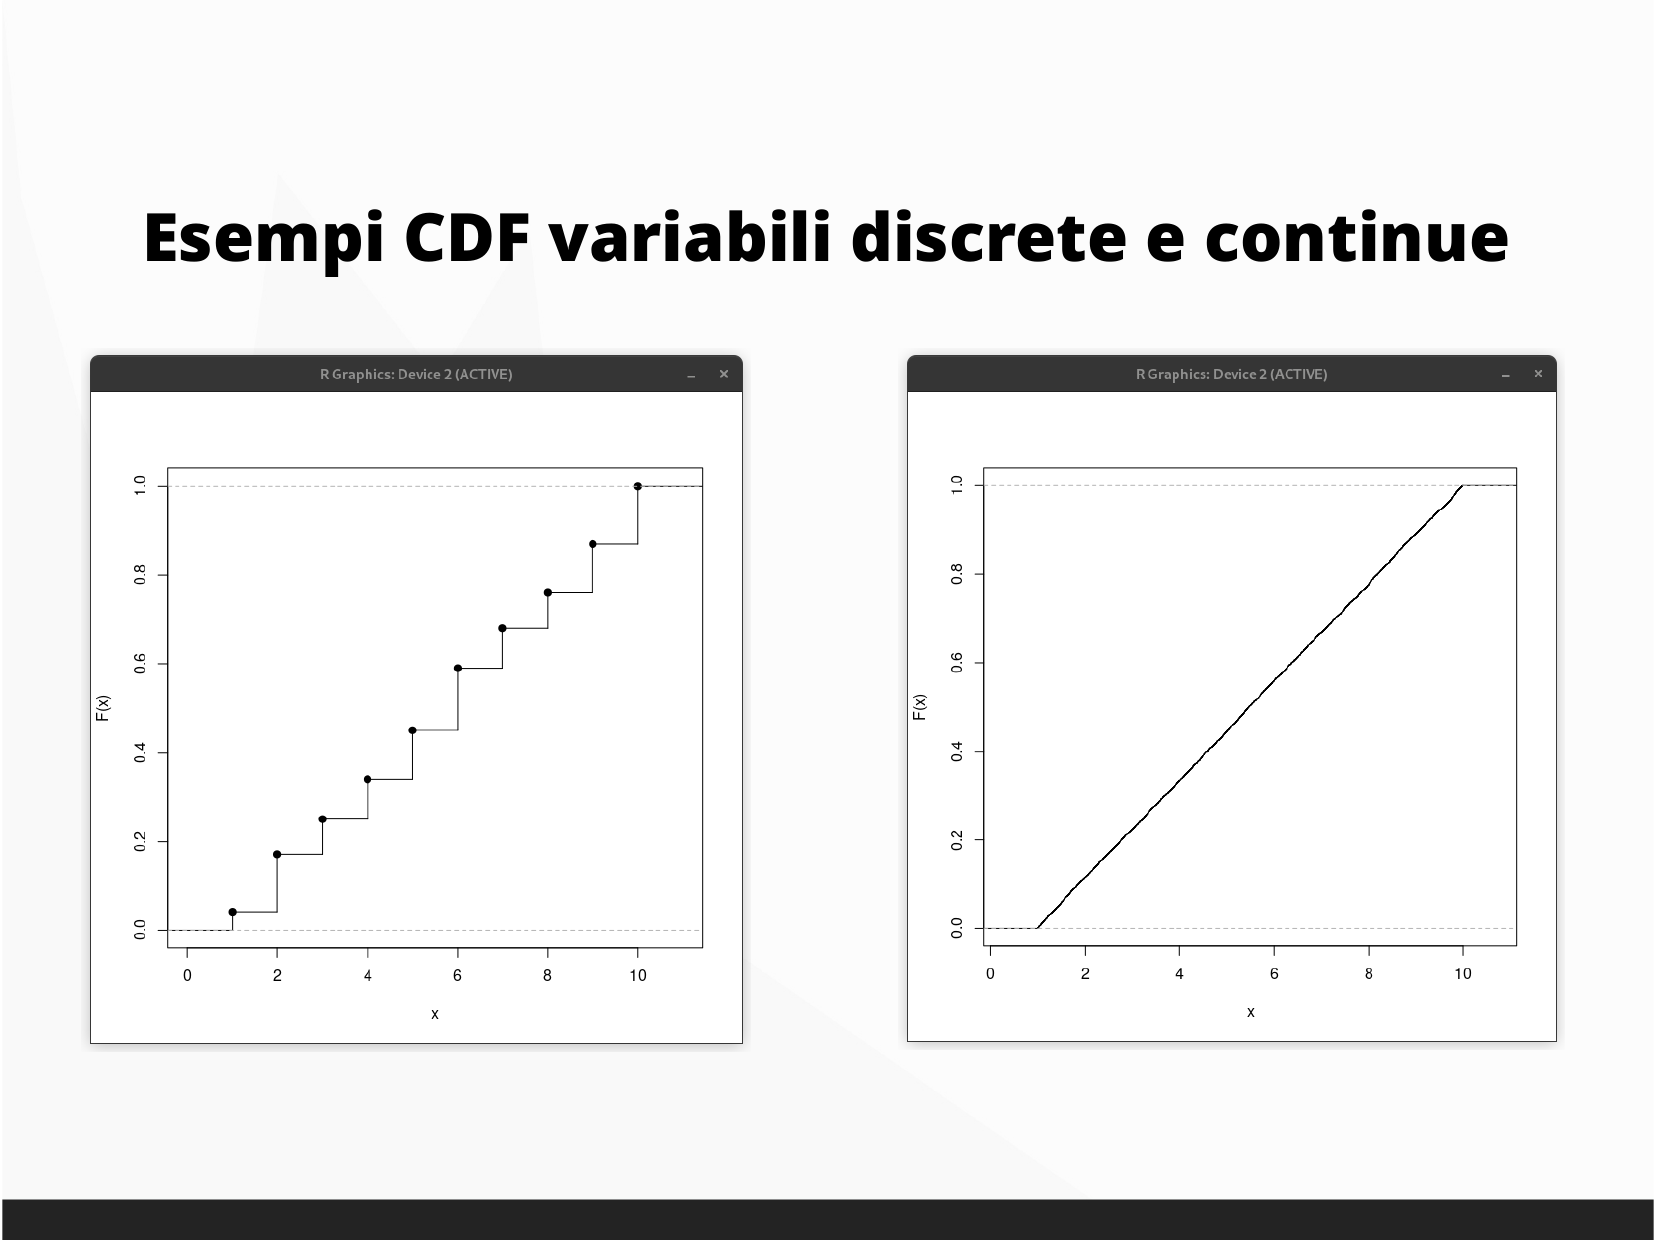

# Esempi CDF variabili discrete e continue